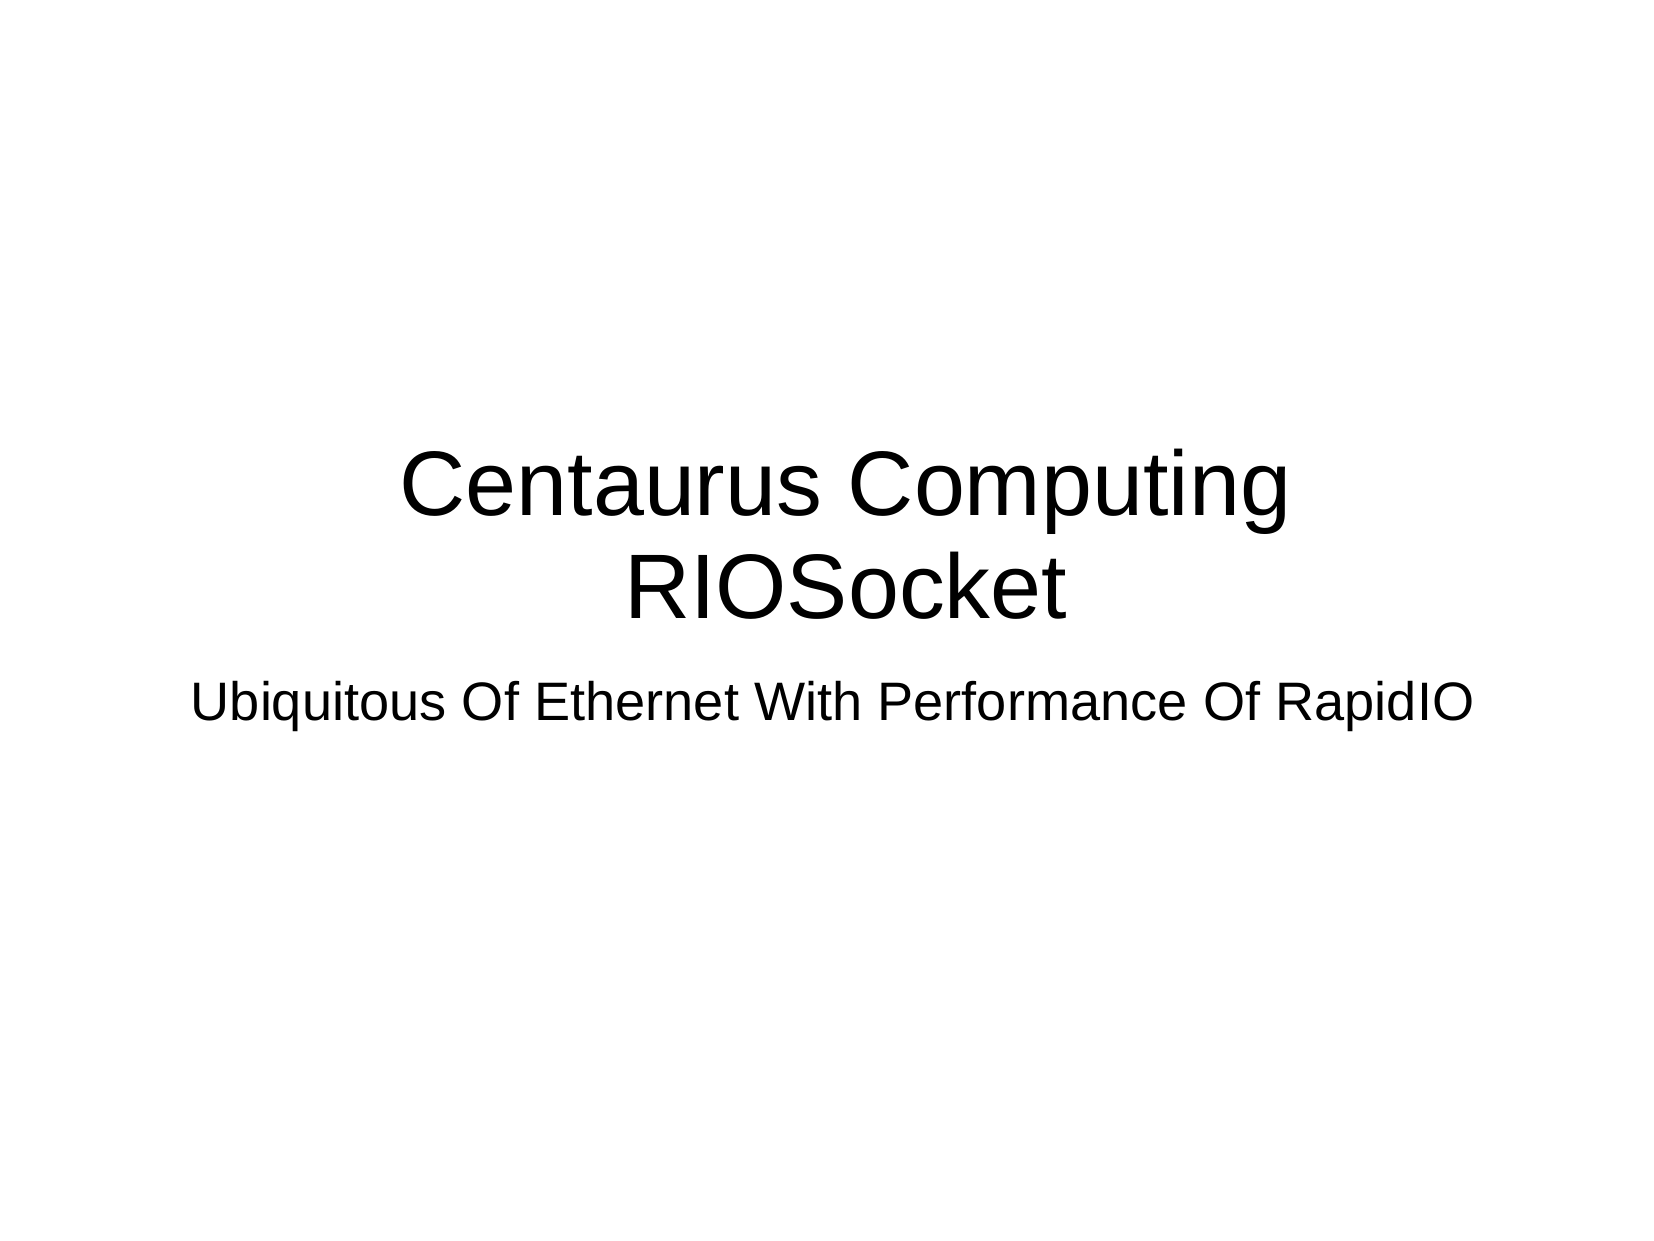

# Centaurus Computing RIOSocket Ubiquitous Of Ethernet With Performance Of RapidIO